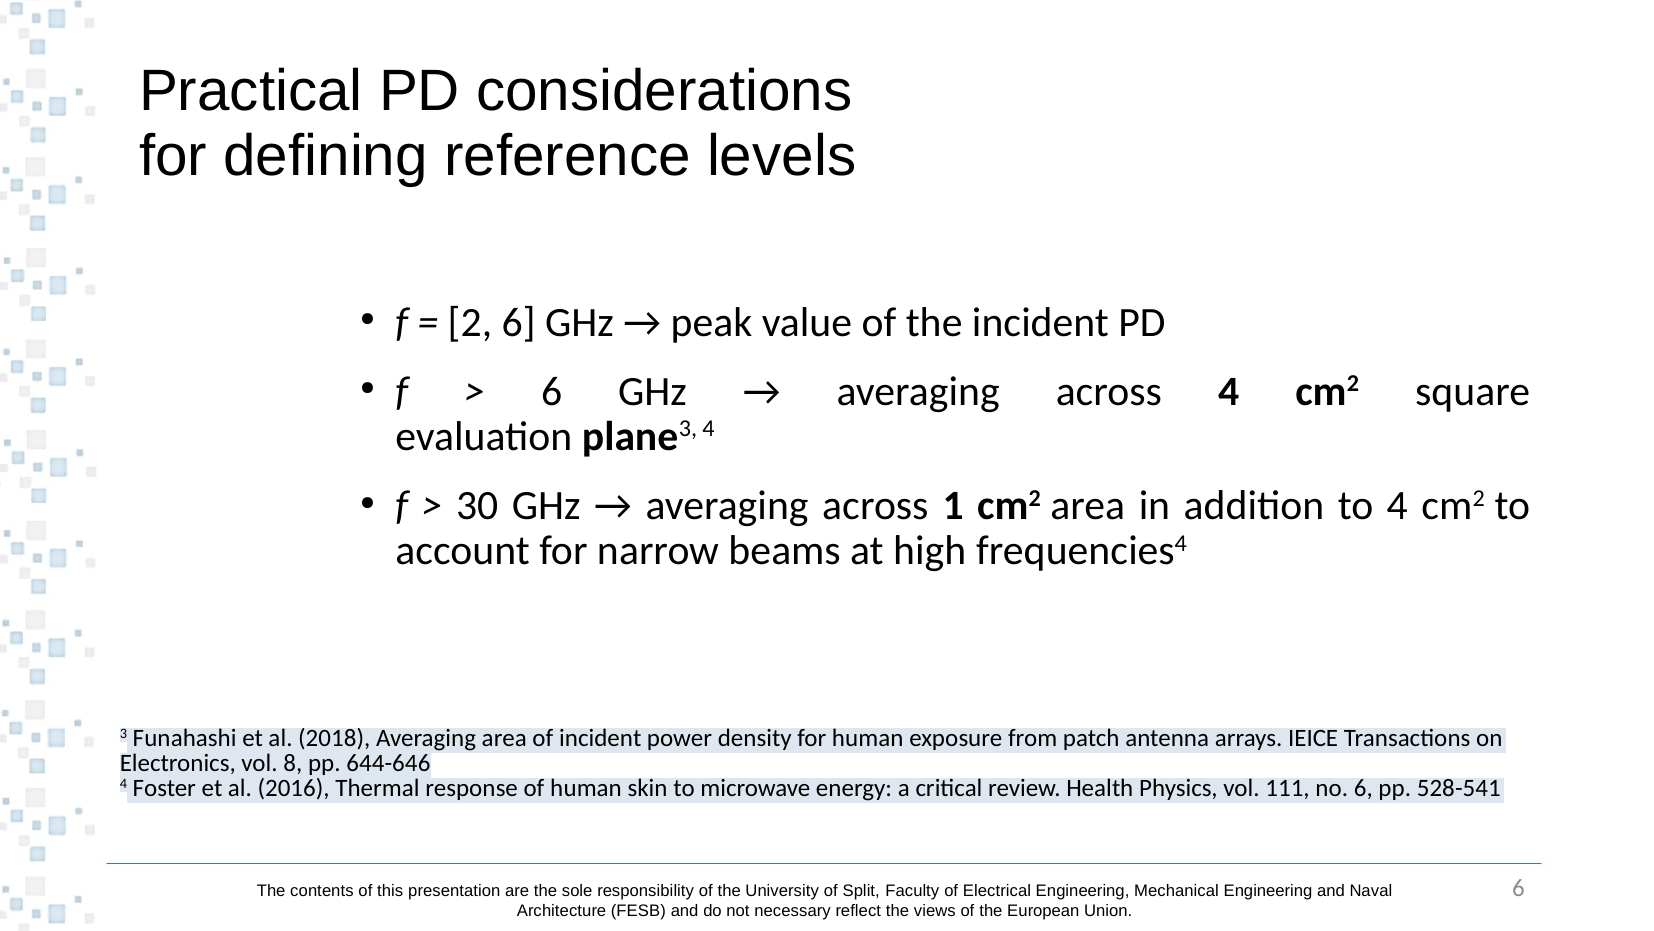

Practical PD considerations
for defining reference levels
# f = [2, 6] GHz → peak value of the incident PD
f > 6 GHz → averaging across 4 cm2 square
evaluation plane3, 4
f > 30 GHz → averaging across 1 cm2 area in addition to 4 cm2 to account for narrow beams at high frequencies4
3 Funahashi et al. (2018), Averaging area of incident power density for human exposure from patch antenna arrays. IEICE Transactions on Electronics, vol. 8, pp. 644-646
4 Foster et al. (2016), Thermal response of human skin to microwave energy: a critical review. Health Physics, vol. 111, no. 6, pp. 528-541
6
The contents of this presentation are the sole responsibility of the University of Split, Faculty of Electrical Engineering, Mechanical Engineering and Naval Architecture (FESB) and do not necessary reflect the views of the European Union.